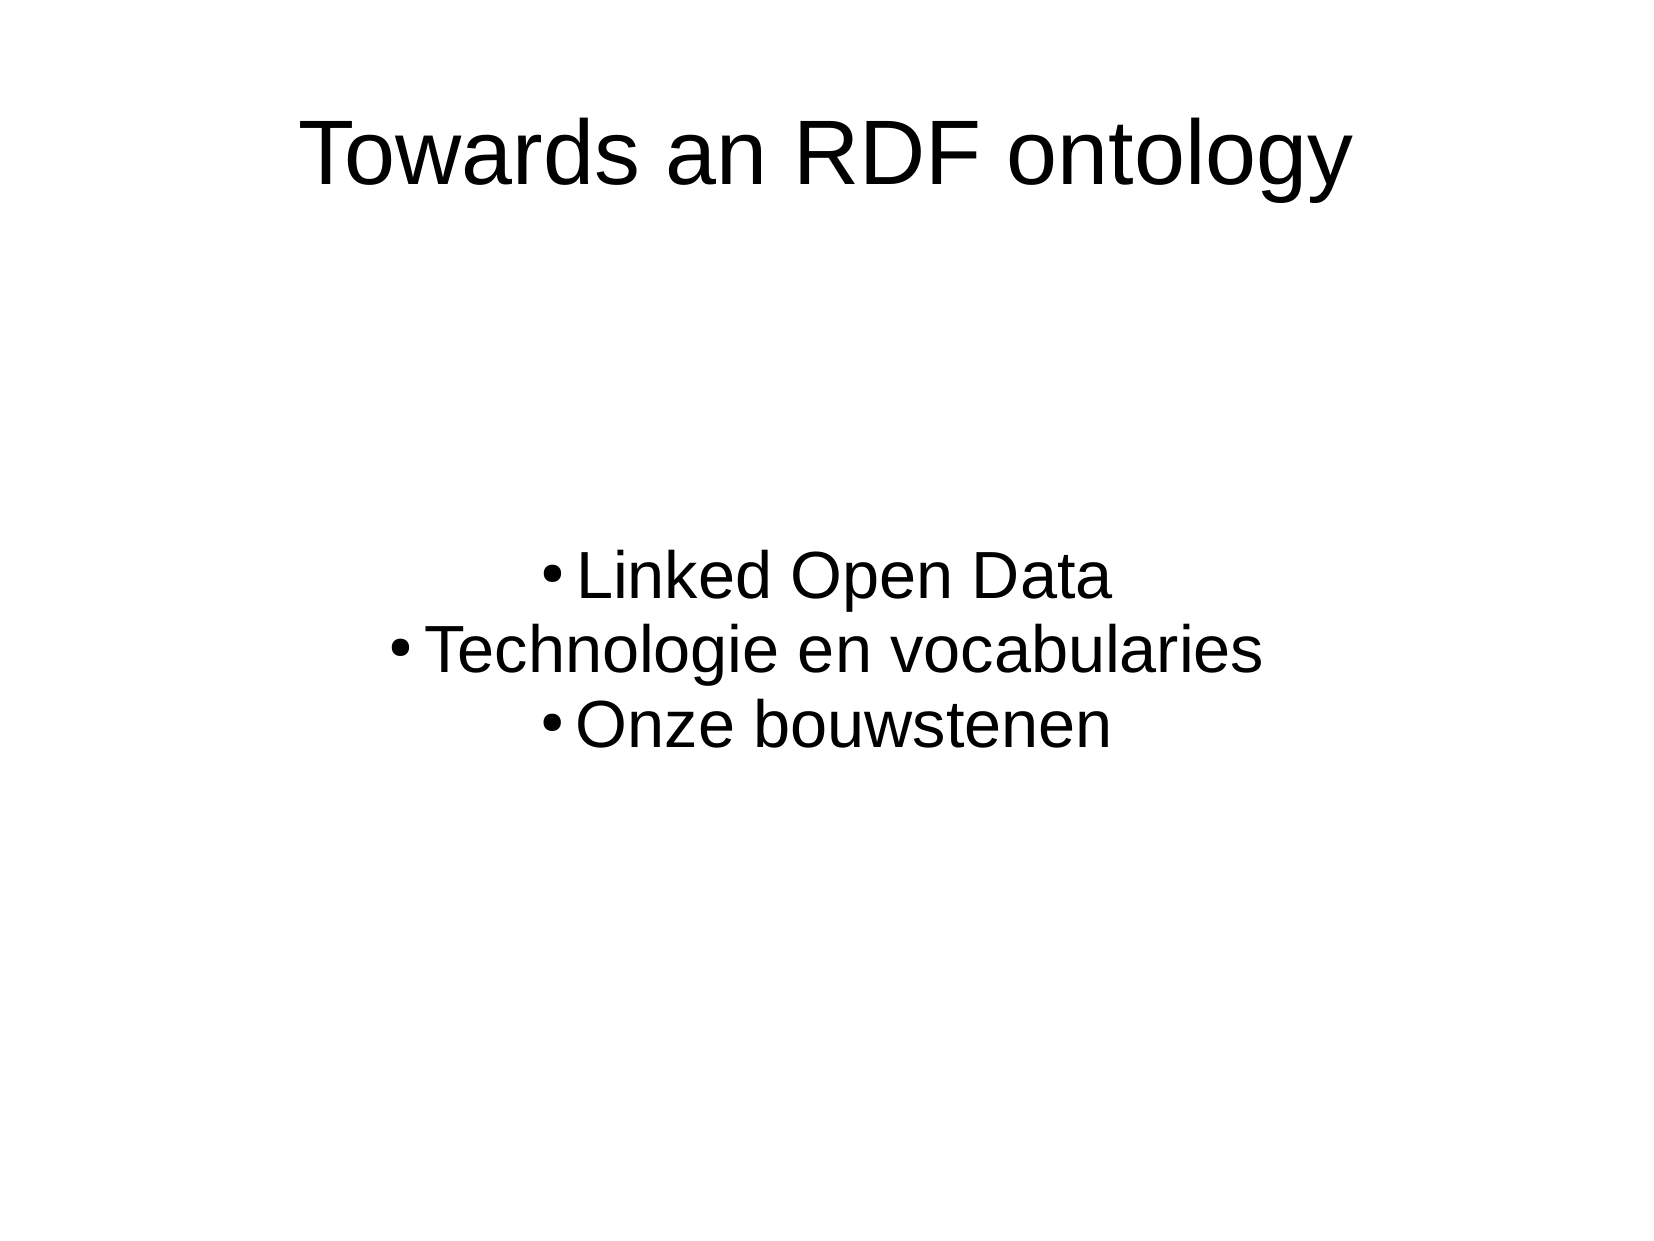

# Towards an RDF ontology
Linked Open Data
Technologie en vocabularies
Onze bouwstenen